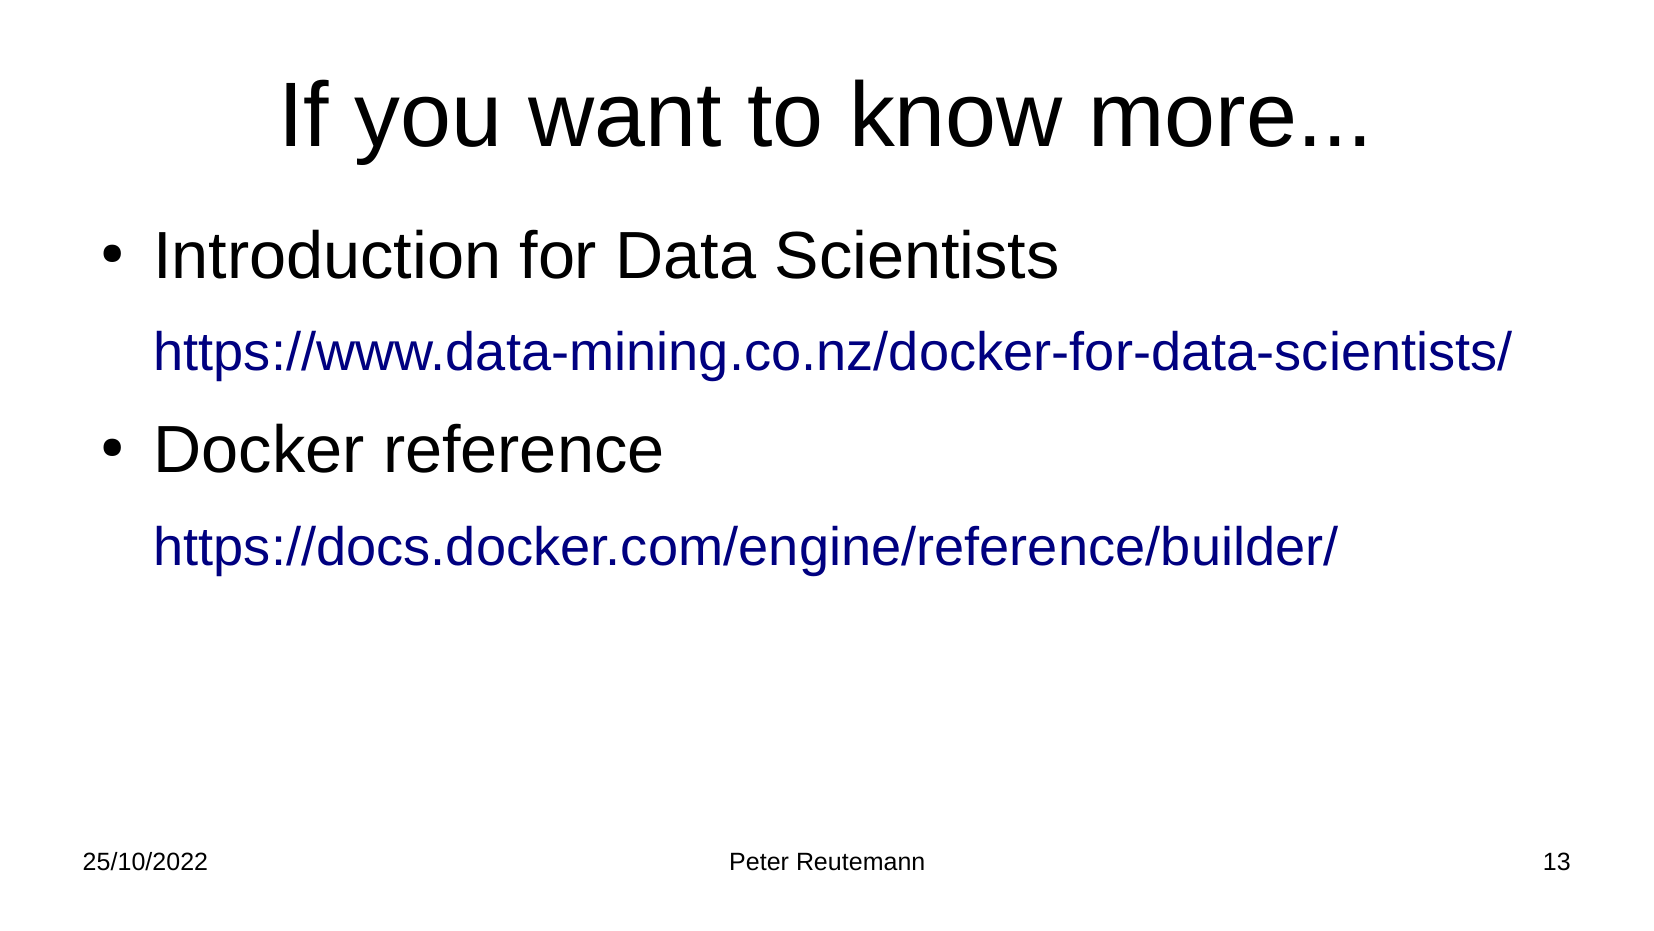

# If you want to know more...
Introduction for Data Scientists
https://www.data-mining.co.nz/docker-for-data-scientists/
Docker reference
https://docs.docker.com/engine/reference/builder/
25/10/2022
Peter Reutemann
13